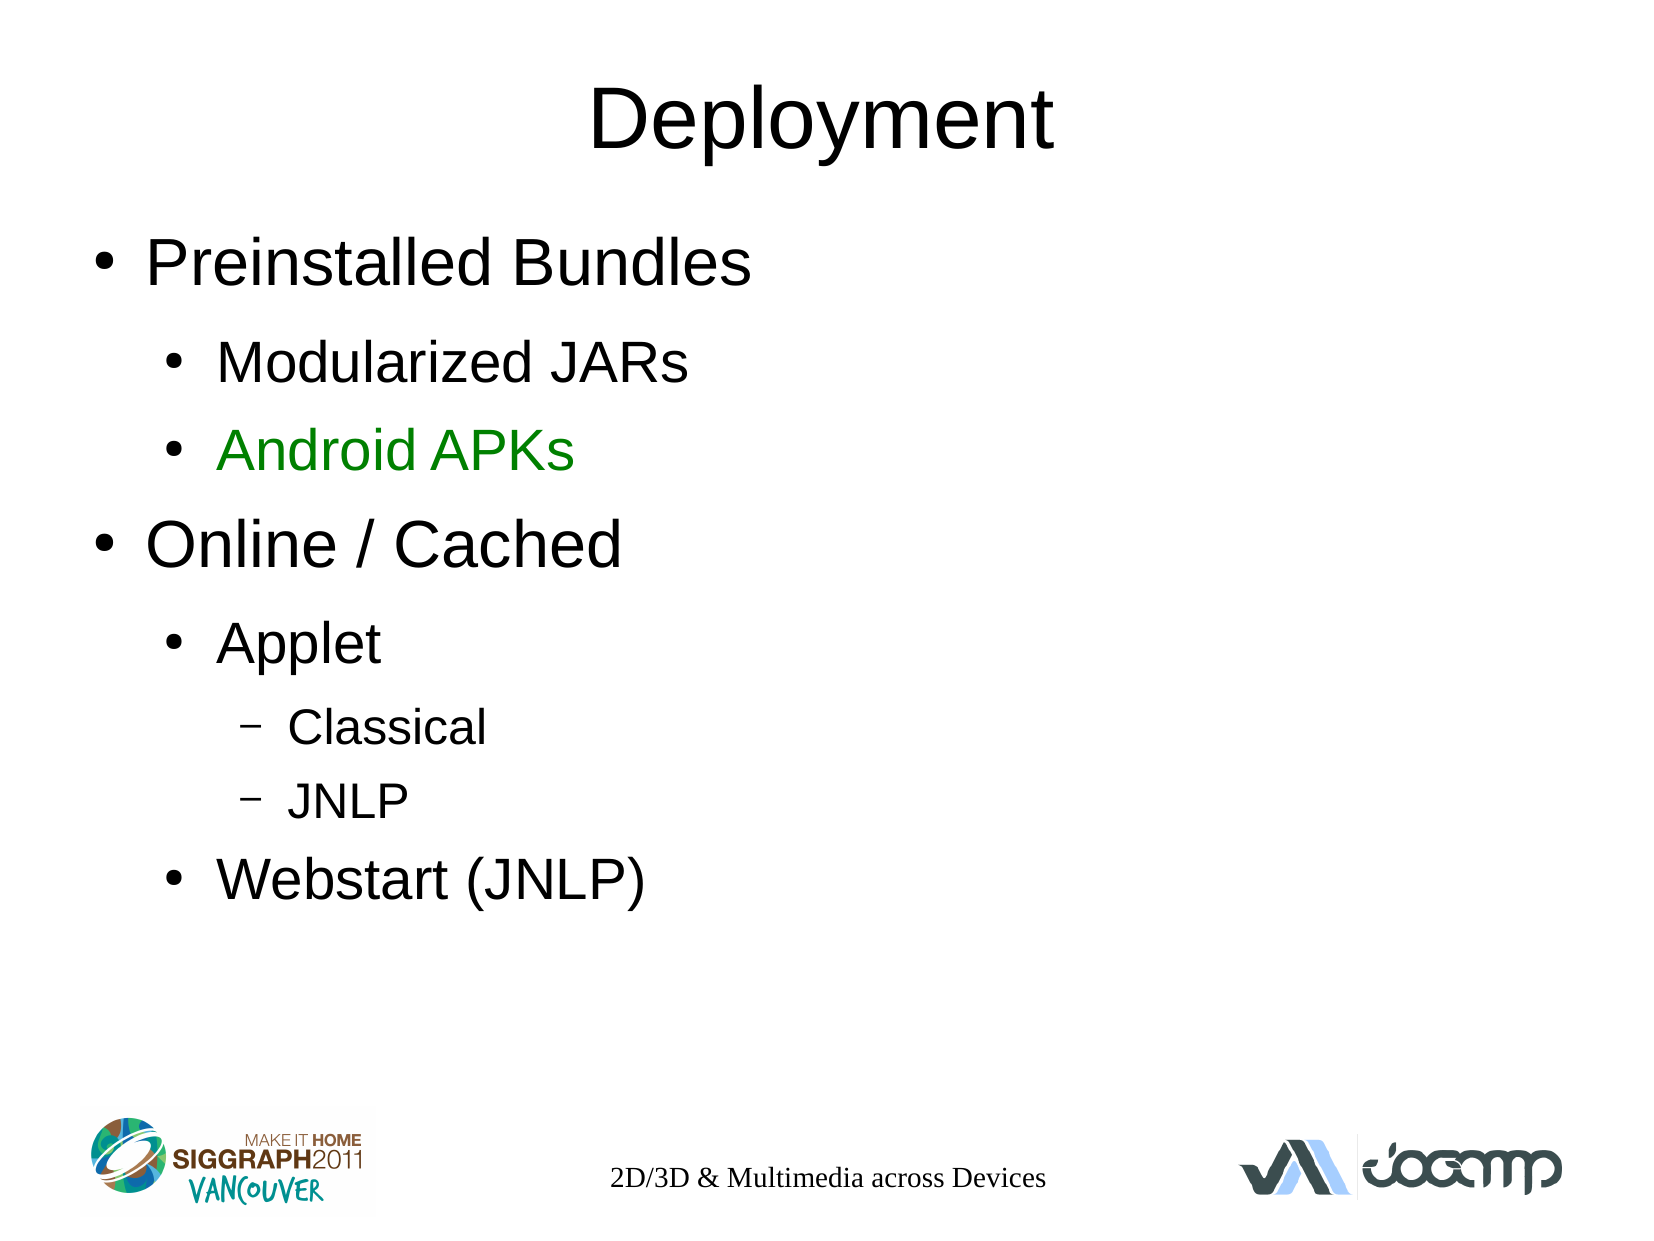

# Deployment
Preinstalled Bundles
Modularized JARs
Android APKs
Online / Cached
Applet
Classical
JNLP
Webstart (JNLP)
2D/3D & Multimedia across Devices